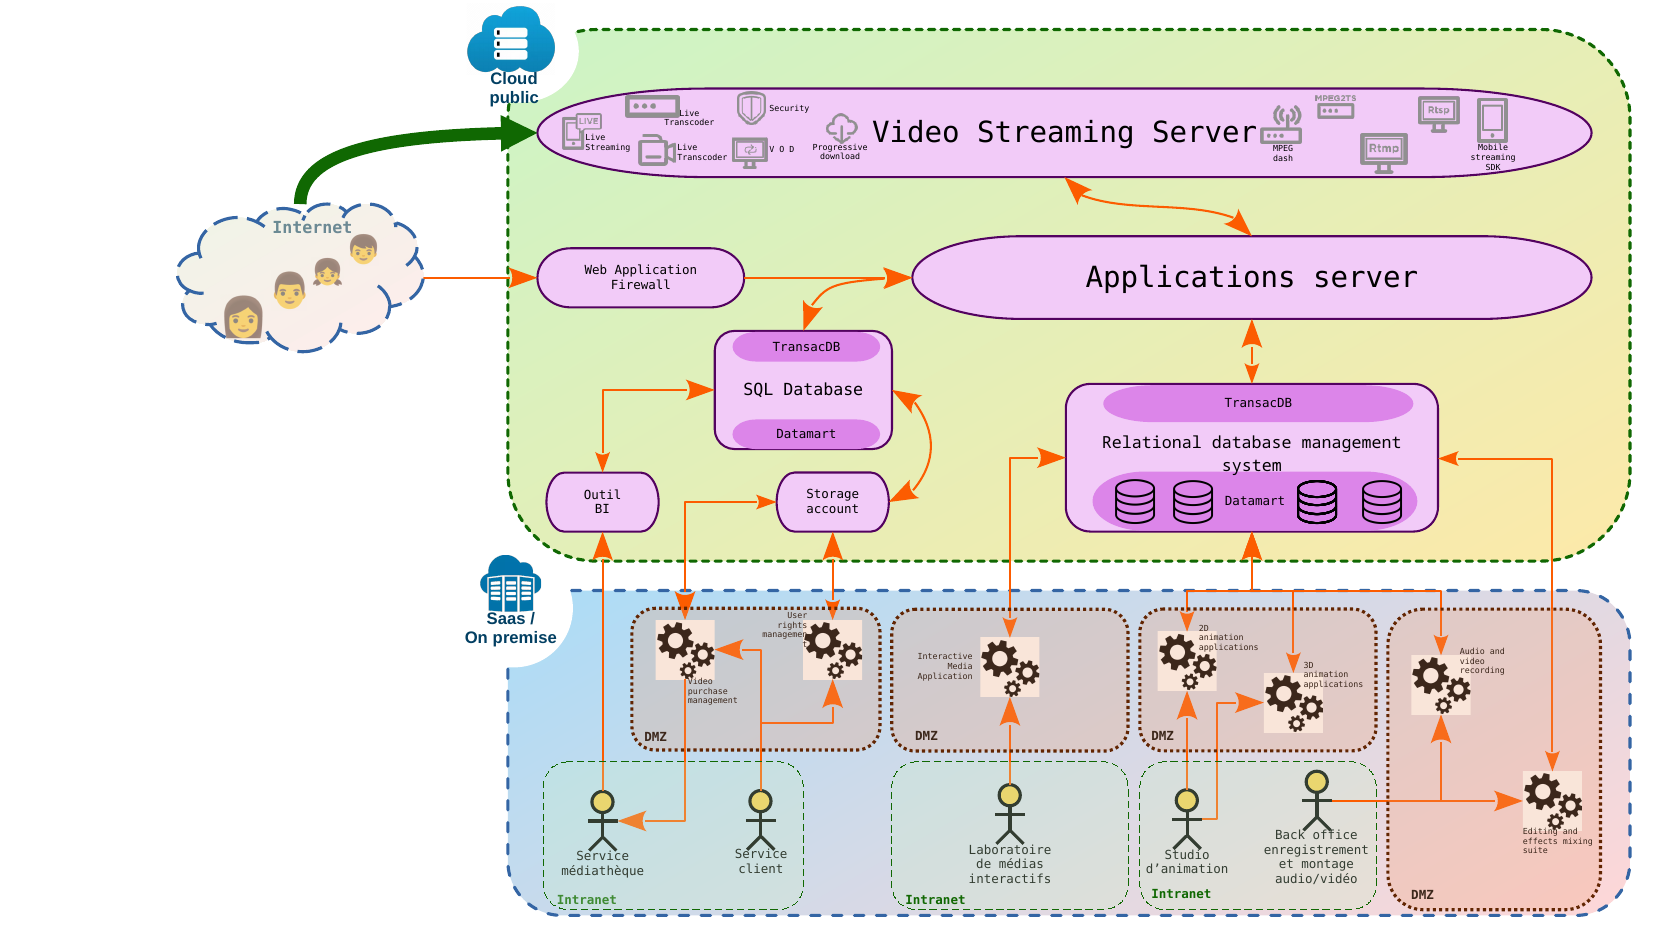

Cloud
public
Mobile
streaming
SDK
Video Streaming Server
Security
Live Transcoder
Live Streaming
Progressive
download
Live Transcoder
MPEG
dash
V O D
Internet
Applications server
Web Application Firewall
SQL Database
TransacDB
Datamart
TransacDB
Relational database management system
Datamart
Storage
account
Outil
BI
Saas /
On premise
User
rights
management
2D
animation
applications
Audio and
video
recording
Interactive
Media
Application
3D
animation
applications
Video
purchase
management
DMZ
DMZ
DMZ
Intranet
Laboratoire de médias interactifs
Service
client
Service
médiathèque
Editing and
effects mixing suite
Back office
enregistrement
et montage audio/vidéo
Studio
d’animation
DMZ
Intranet
Intranet